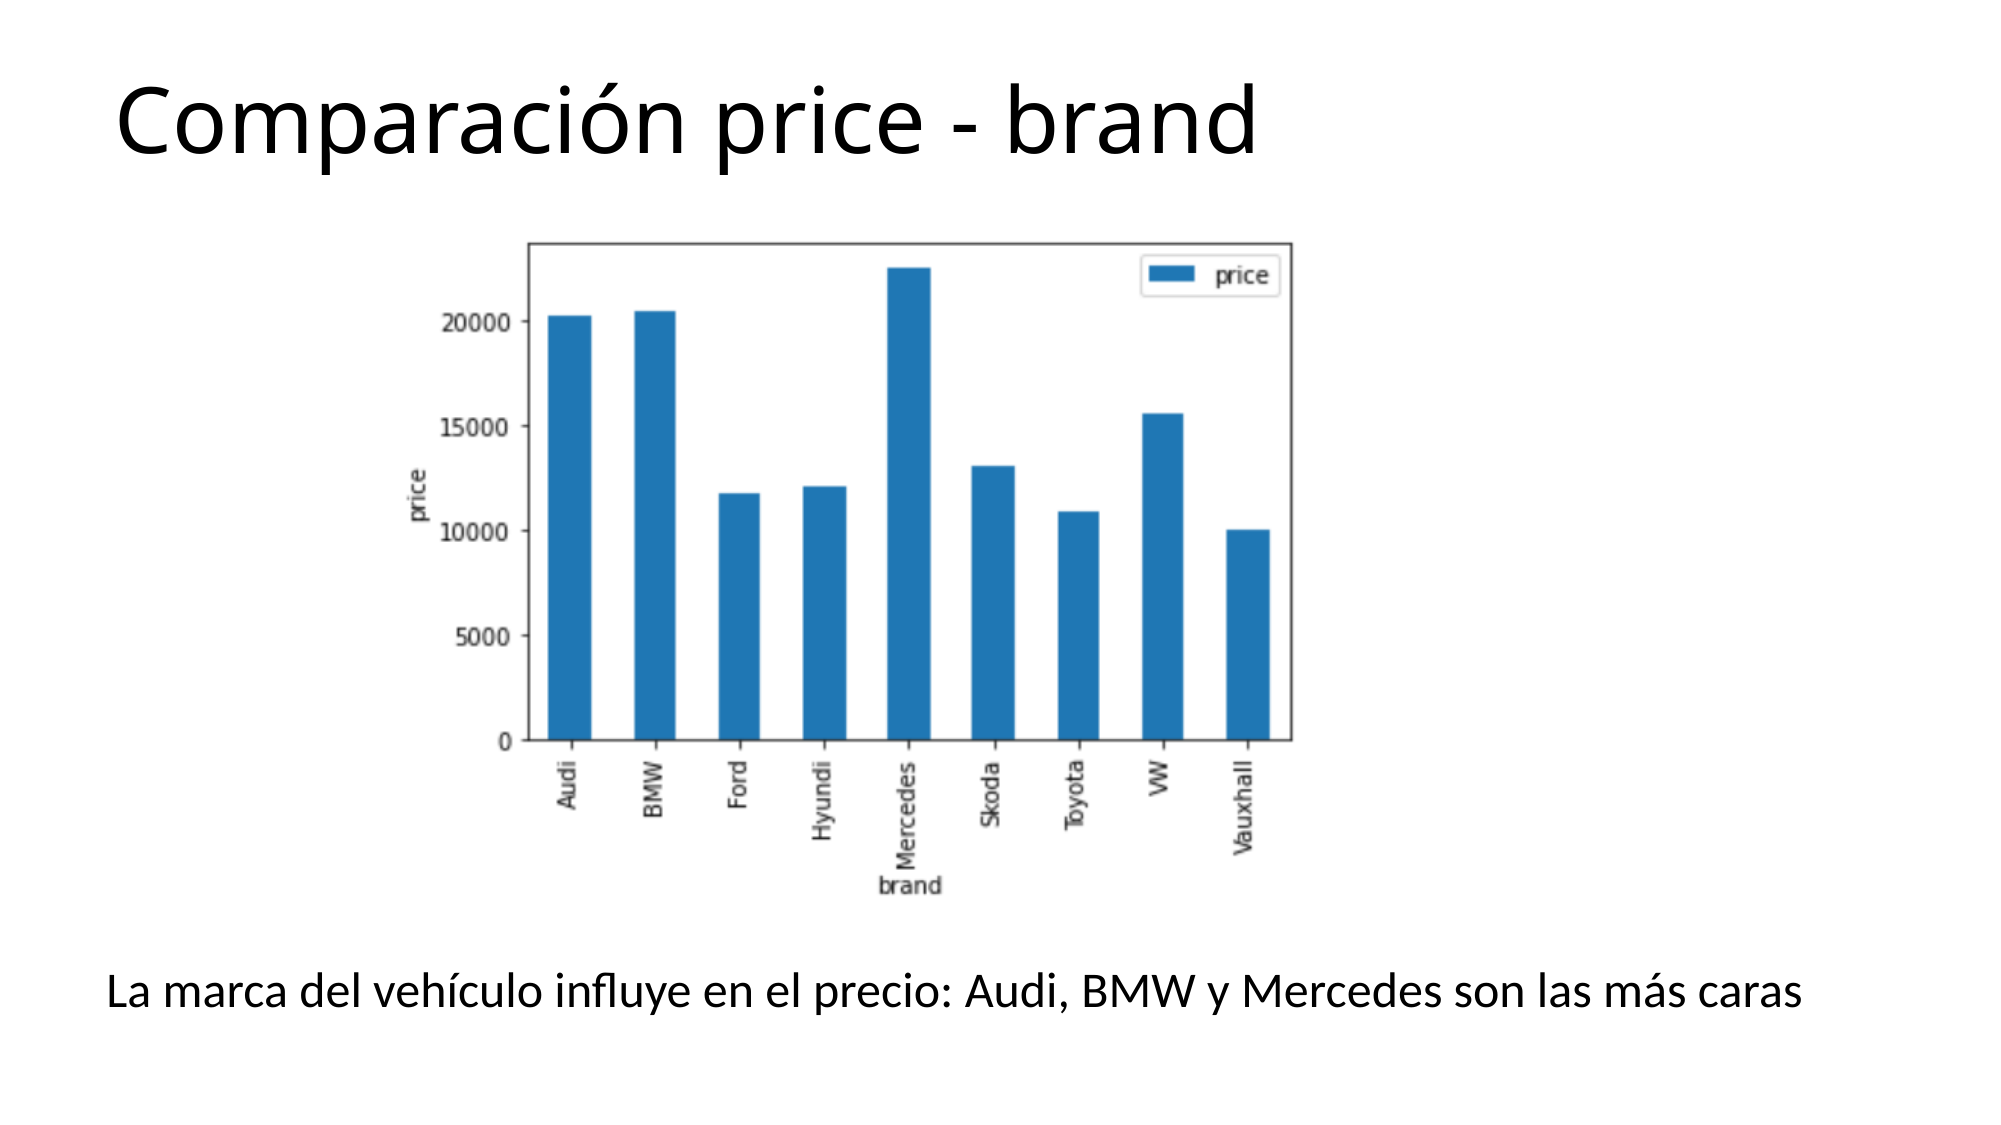

Comparación price - brand
La marca del vehículo influye en el precio: Audi, BMW y Mercedes son las más caras